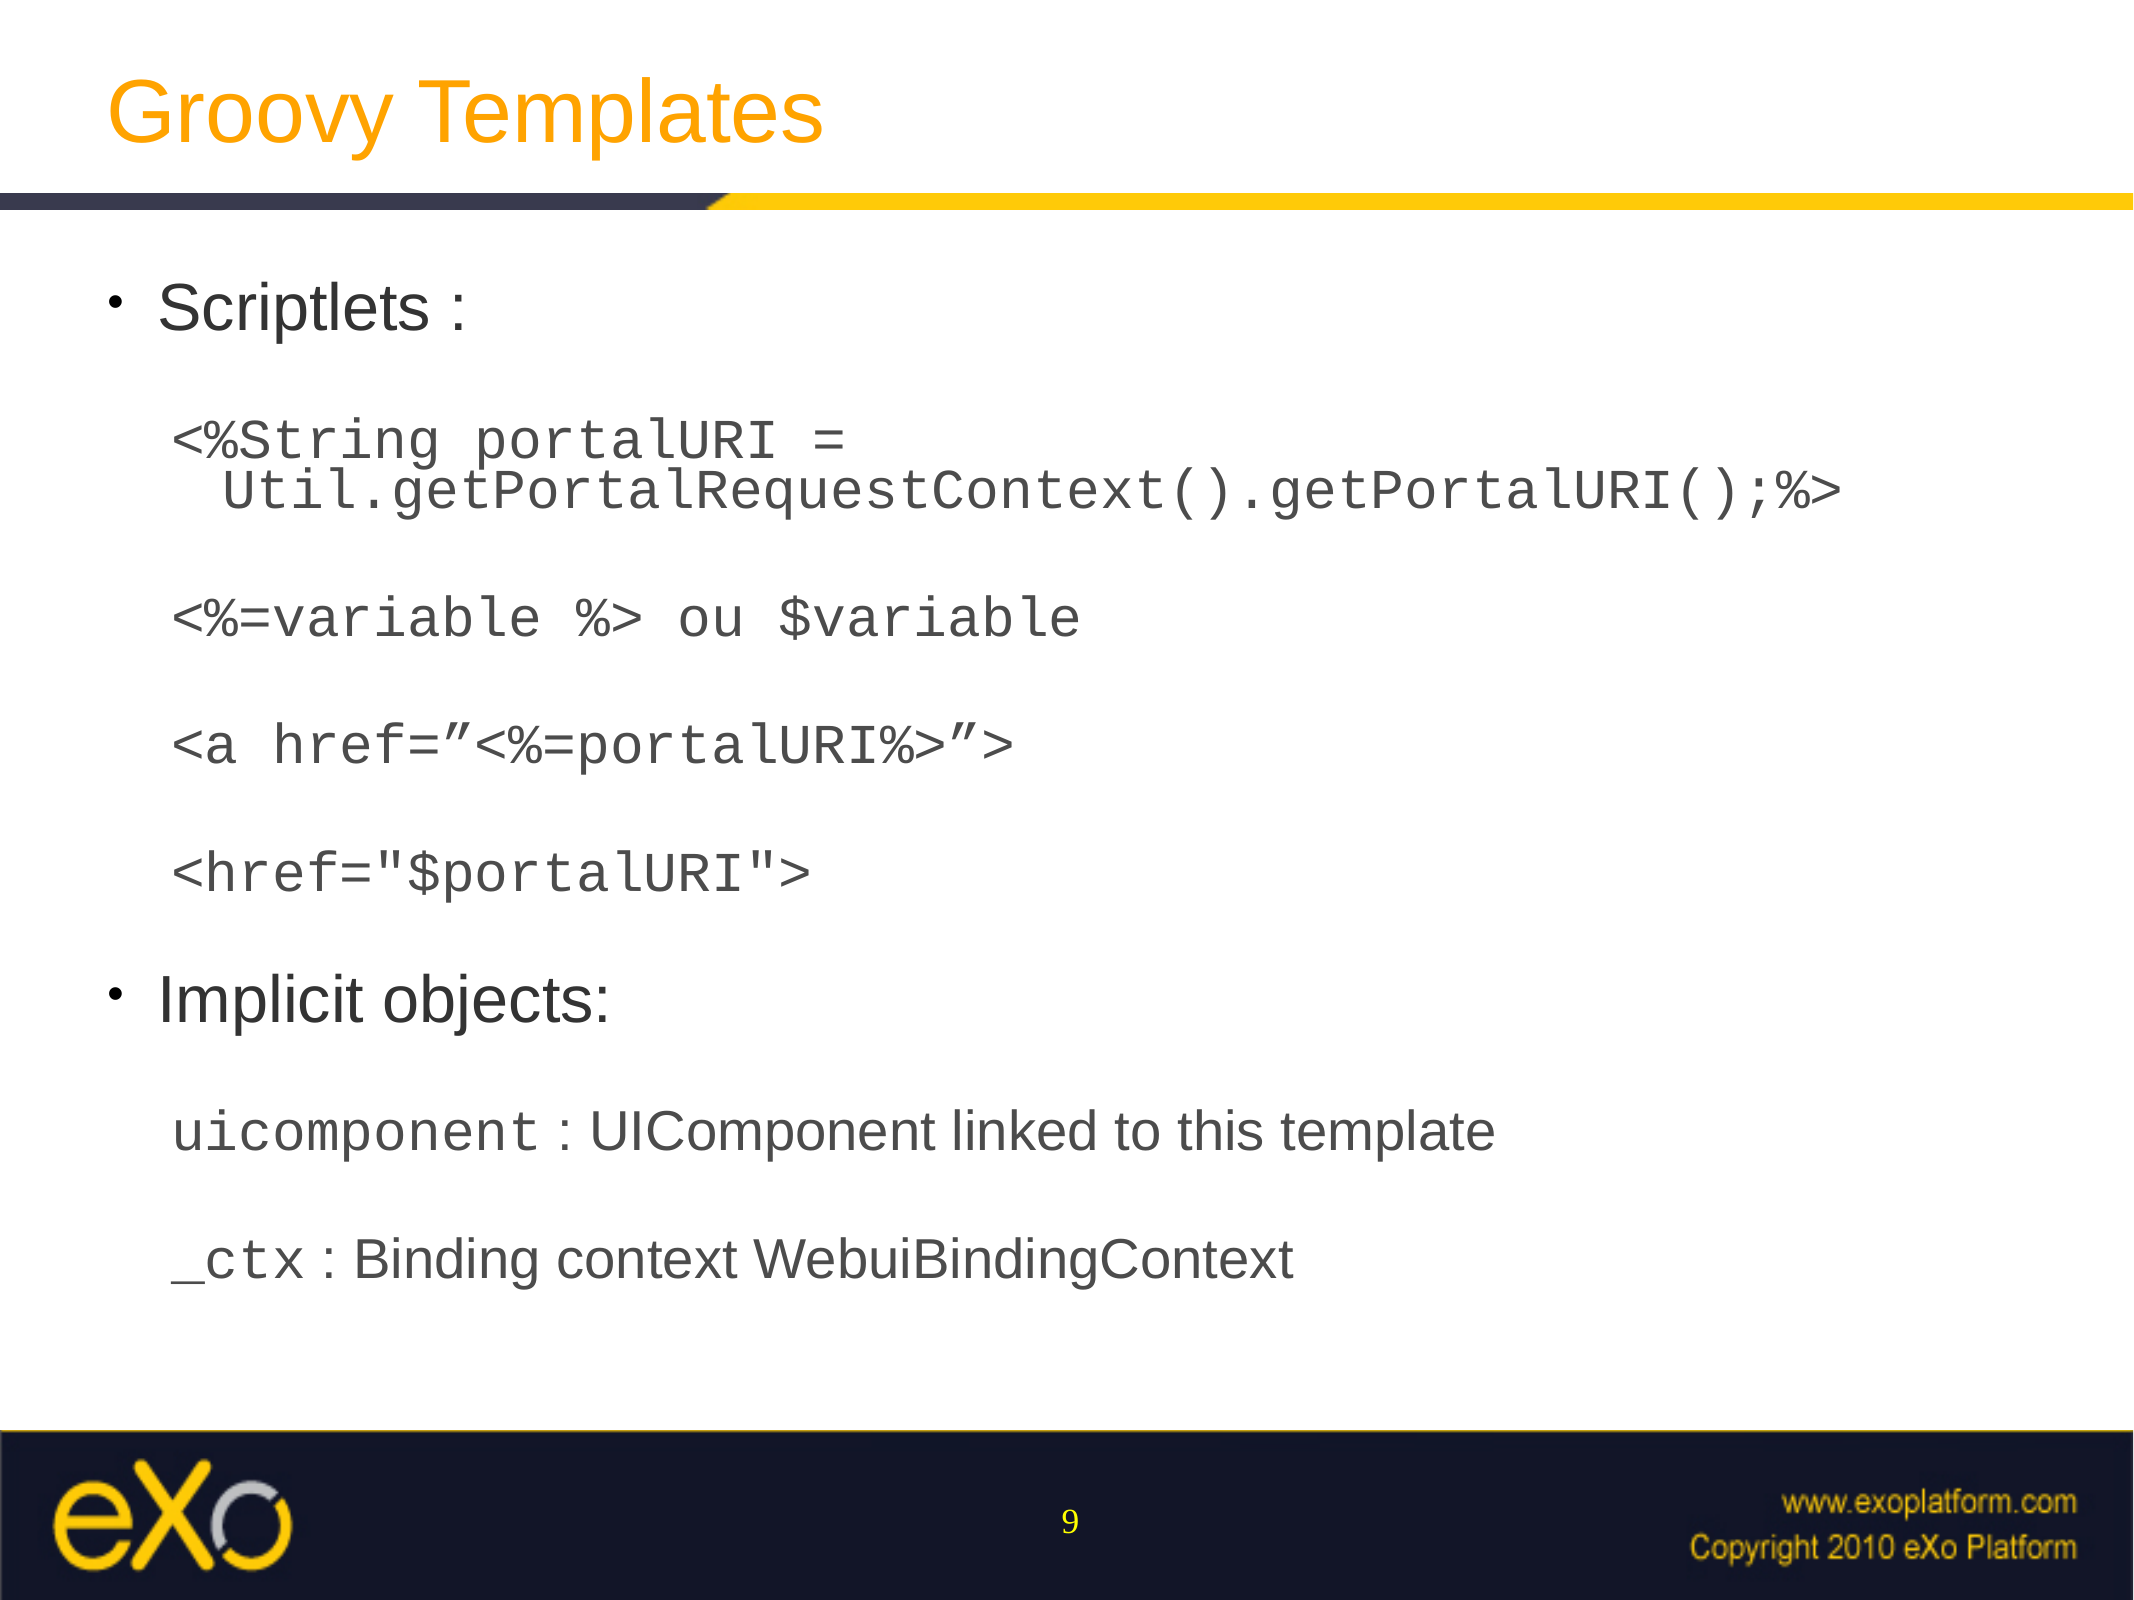

# Groovy Templates
Scriptlets :
<%String portalURI = Util.getPortalRequestContext().getPortalURI();%>
<%=variable %> ou $variable
<a href=”<%=portalURI%>”>
<href="$portalURI">
Implicit objects:
uicomponent : UIComponent linked to this template
_ctx : Binding context WebuiBindingContext